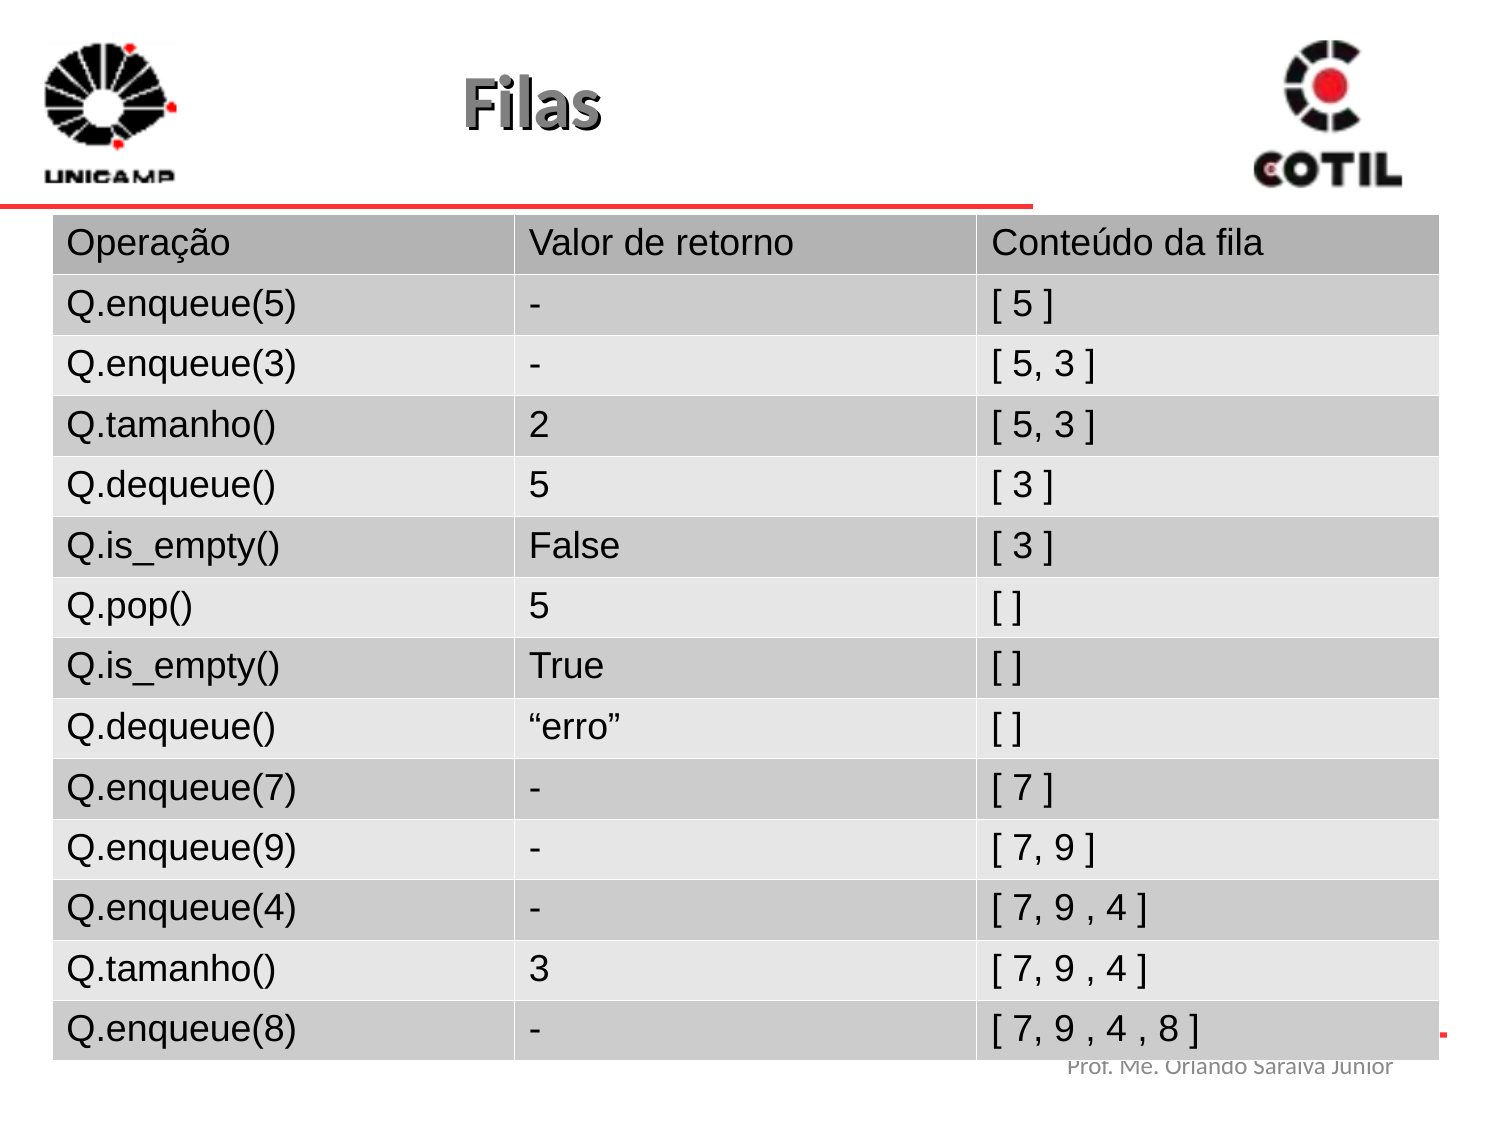

# Filas
| Operação | Valor de retorno | Conteúdo da fila |
| --- | --- | --- |
| Q.enqueue(5) | - | [ 5 ] |
| Q.enqueue(3) | - | [ 5, 3 ] |
| Q.tamanho() | 2 | [ 5, 3 ] |
| Q.dequeue() | 5 | [ 3 ] |
| Q.is\_empty() | False | [ 3 ] |
| Q.pop() | 5 | [ ] |
| Q.is\_empty() | True | [ ] |
| Q.dequeue() | “erro” | [ ] |
| Q.enqueue(7) | - | [ 7 ] |
| Q.enqueue(9) | - | [ 7, 9 ] |
| Q.enqueue(4) | - | [ 7, 9 , 4 ] |
| Q.tamanho() | 3 | [ 7, 9 , 4 ] |
| Q.enqueue(8) | - | [ 7, 9 , 4 , 8 ] |